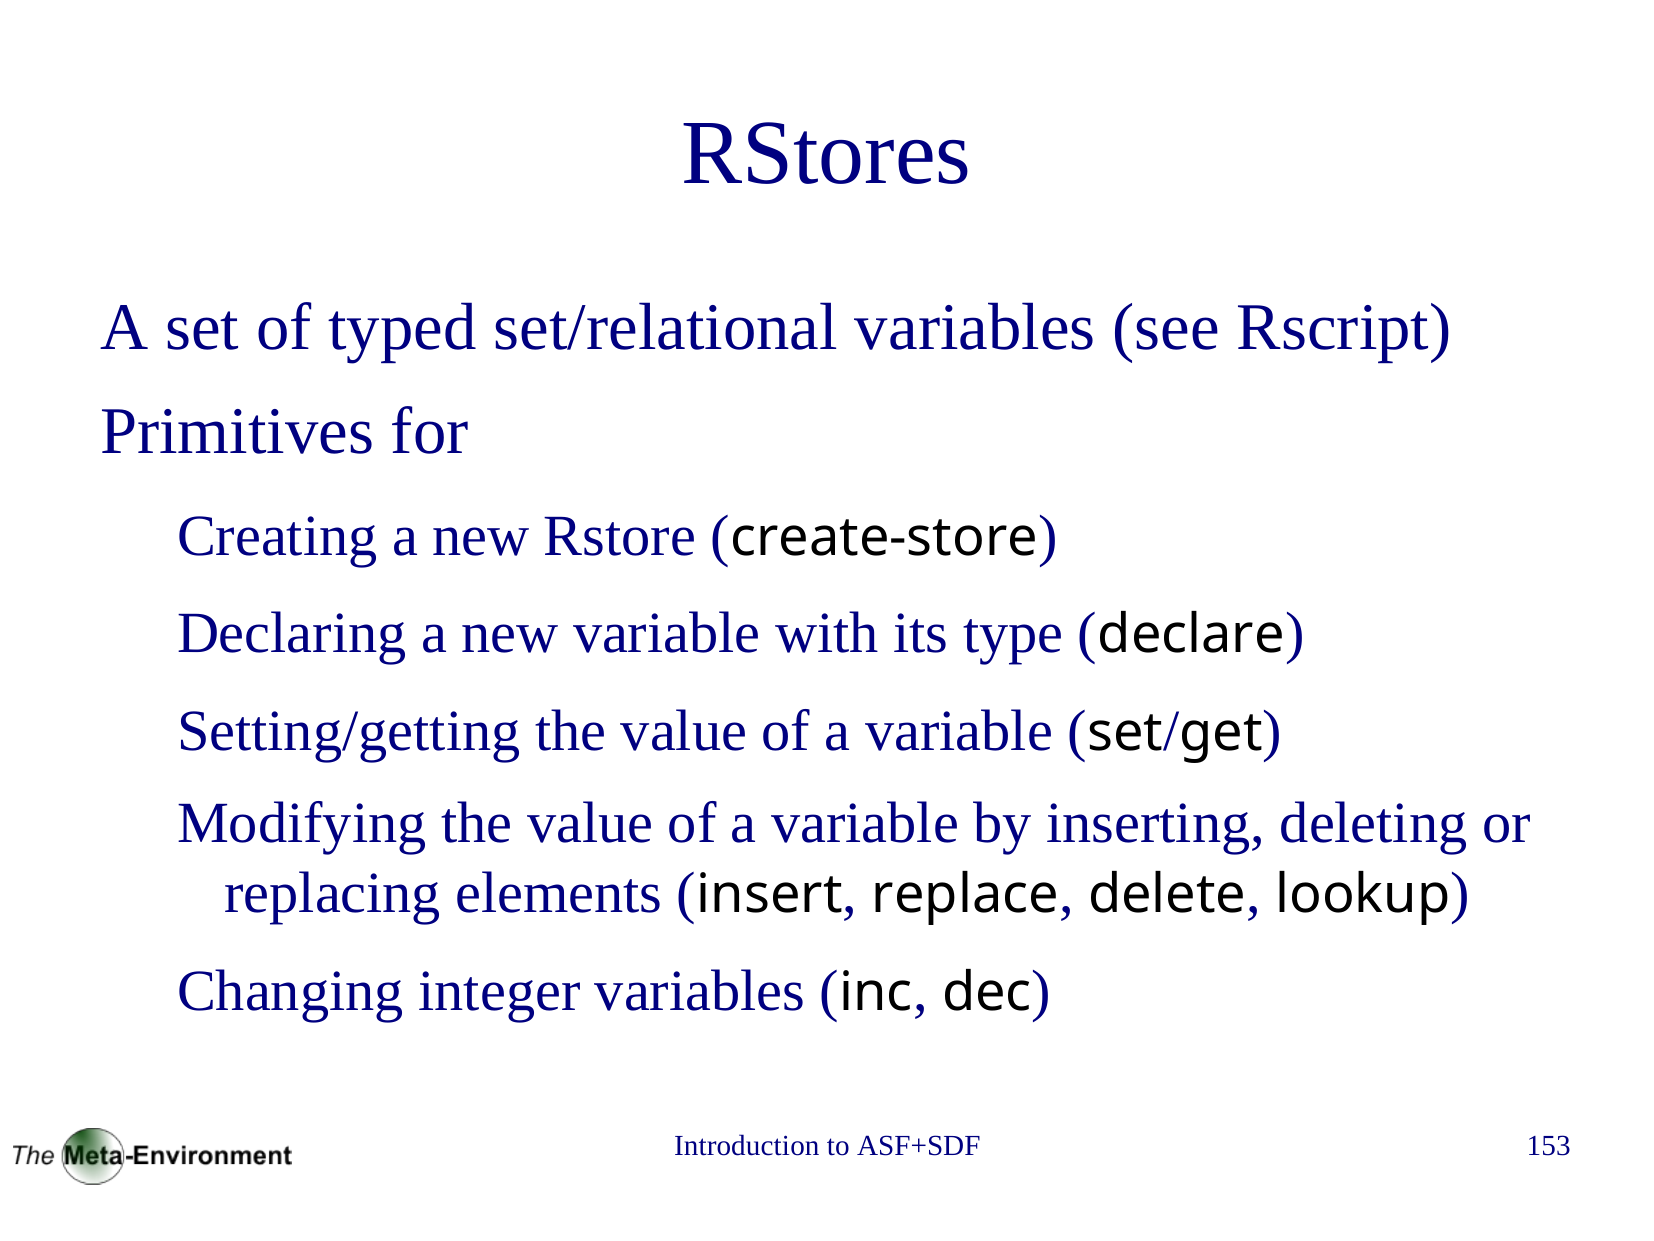

# RStores
A set of typed set/relational variables (see Rscript)
Primitives for
Creating a new Rstore (create-store)
Declaring a new variable with its type (declare)
Setting/getting the value of a variable (set/get)
Modifying the value of a variable by inserting, deleting or replacing elements (insert, replace, delete, lookup)
Changing integer variables (inc, dec)
153